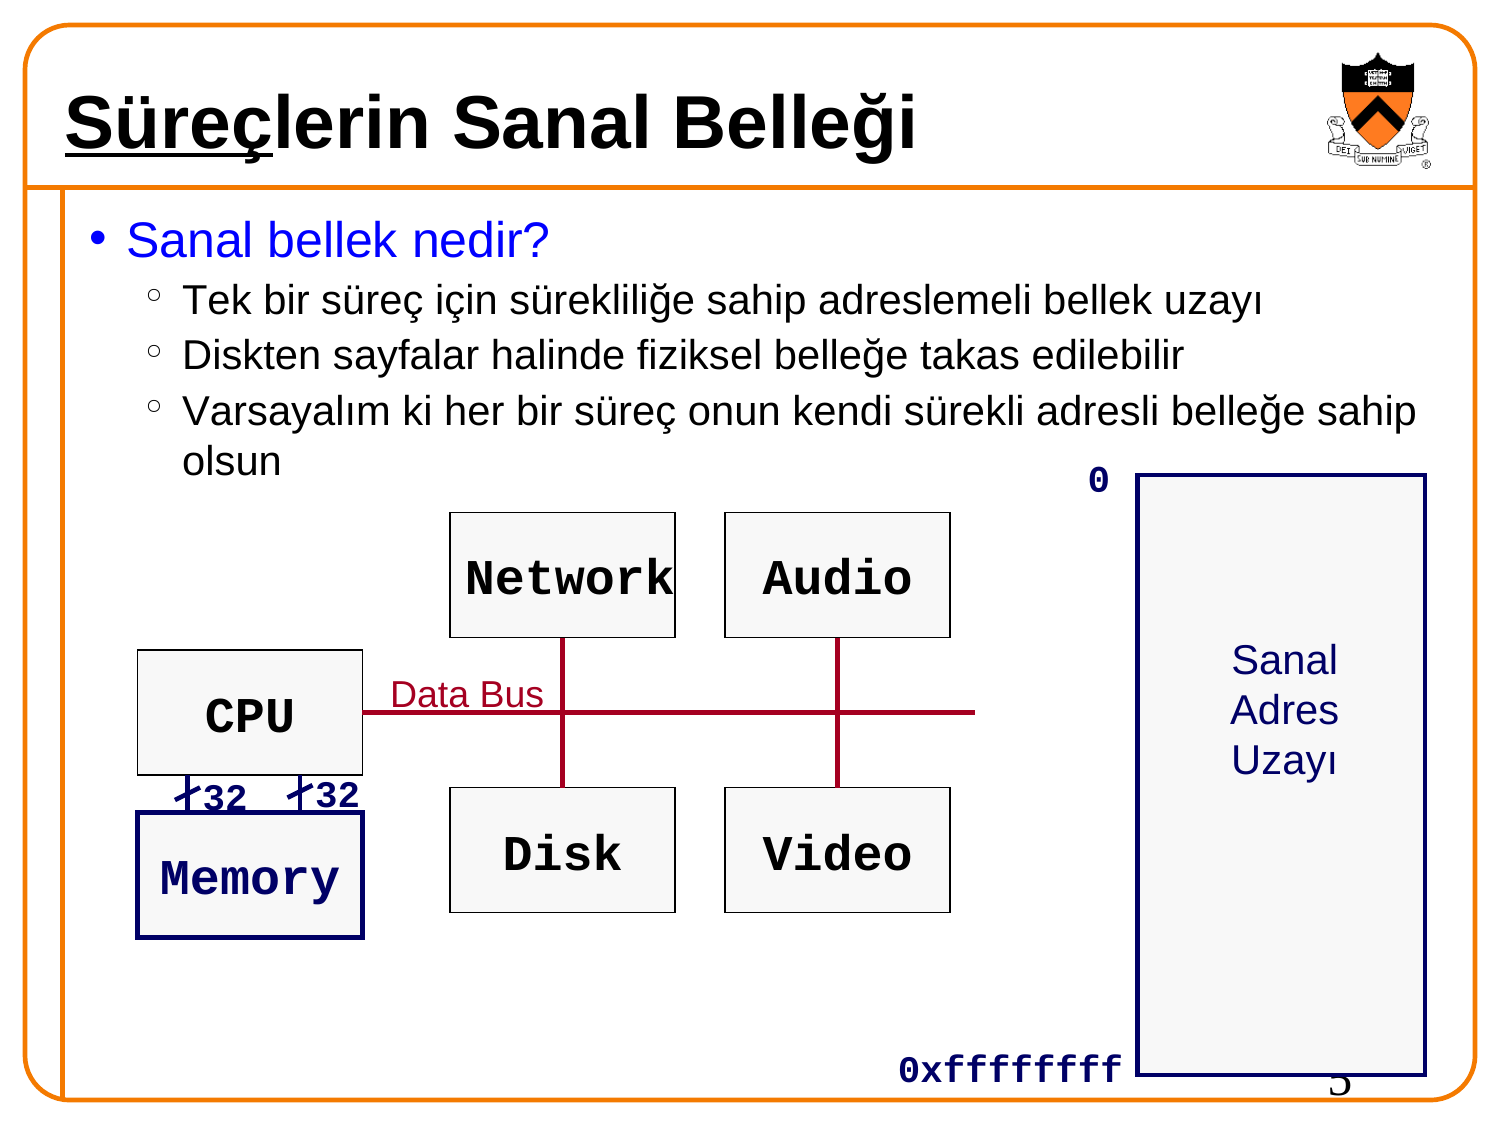

# Süreçlerin Sanal Belleği
Sanal bellek nedir?
Tek bir süreç için sürekliliğe sahip adreslemeli bellek uzayı
Diskten sayfalar halinde fiziksel belleğe takas edilebilir
Varsayalım ki her bir süreç onun kendi sürekli adresli belleğe sahip olsun
0
Network
Audio
Sanal
Adres
Uzayı
CPU
Data Bus
32
32
Disk
Video
Memory
5
0xffffffff